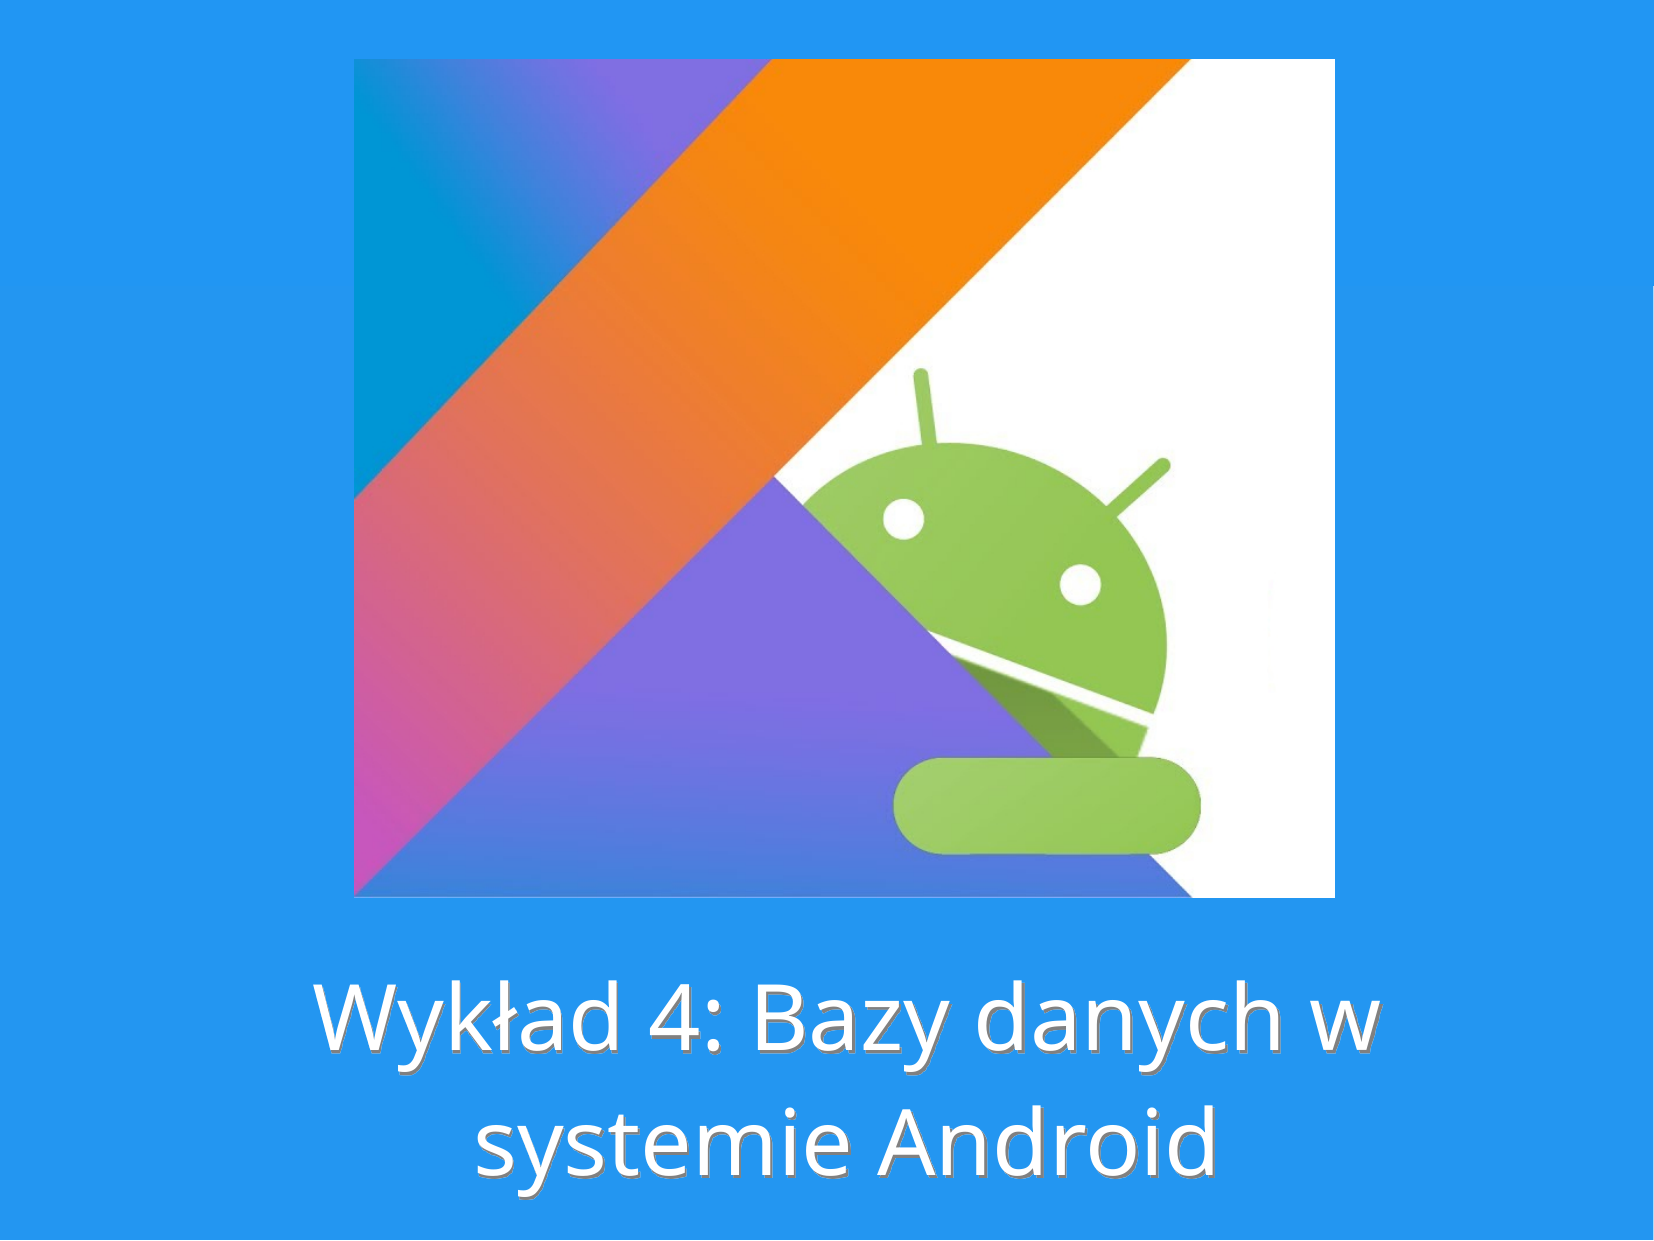

Wykład 4: Bazy danych w systemie Android